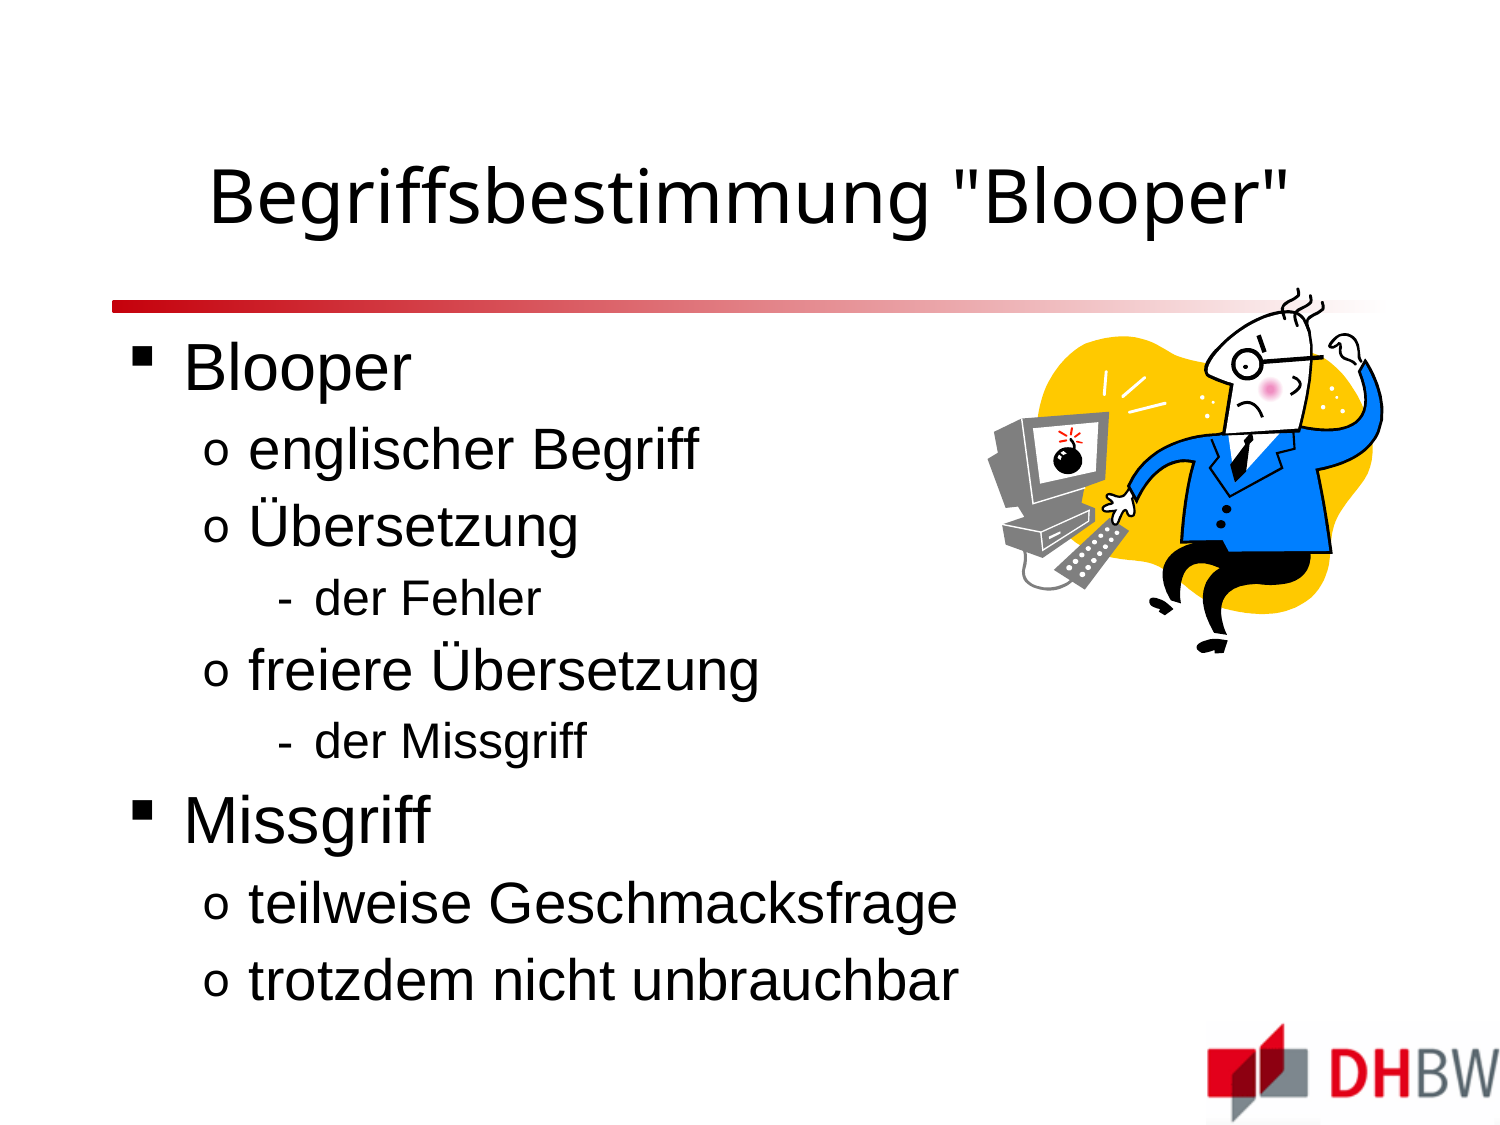

# Begriffsbestimmung "Blooper"
Blooper
englischer Begriff
Übersetzung
der Fehler
freiere Übersetzung
der Missgriff
Missgriff
teilweise Geschmacksfrage
trotzdem nicht unbrauchbar